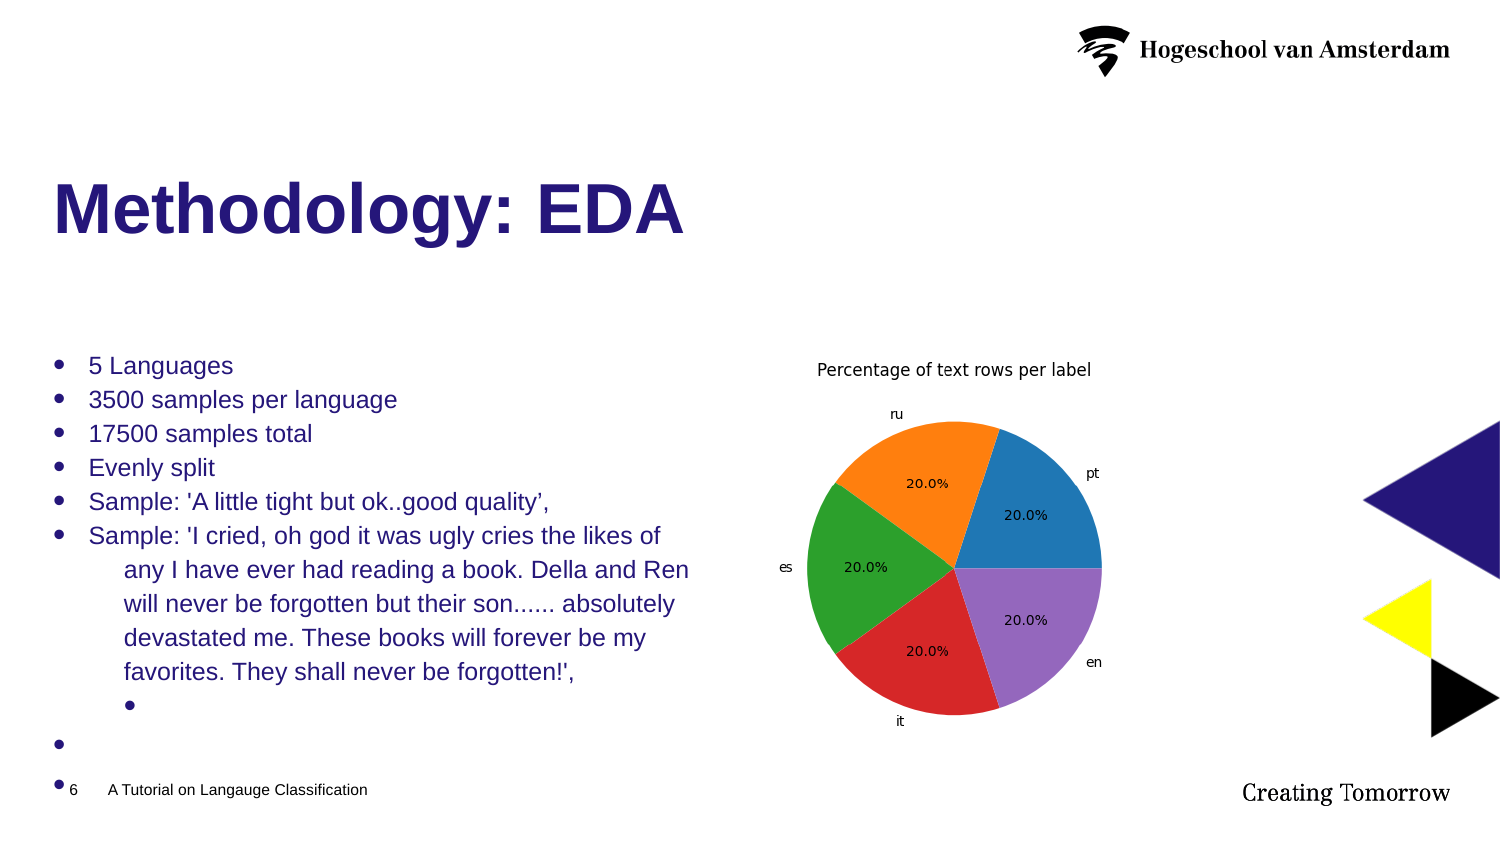

Methodology: EDA
# 5 Languages
3500 samples per language
17500 samples total
Evenly split
Sample: 'A little tight but ok..good quality’,
Sample: 'I cried, oh god it was ugly cries the likes of any I have ever had reading a book. Della and Ren will never be forgotten but their son...... absolutely devastated me. These books will forever be my favorites. They shall never be forgotten!',
A Tutorial on Langauge Classification